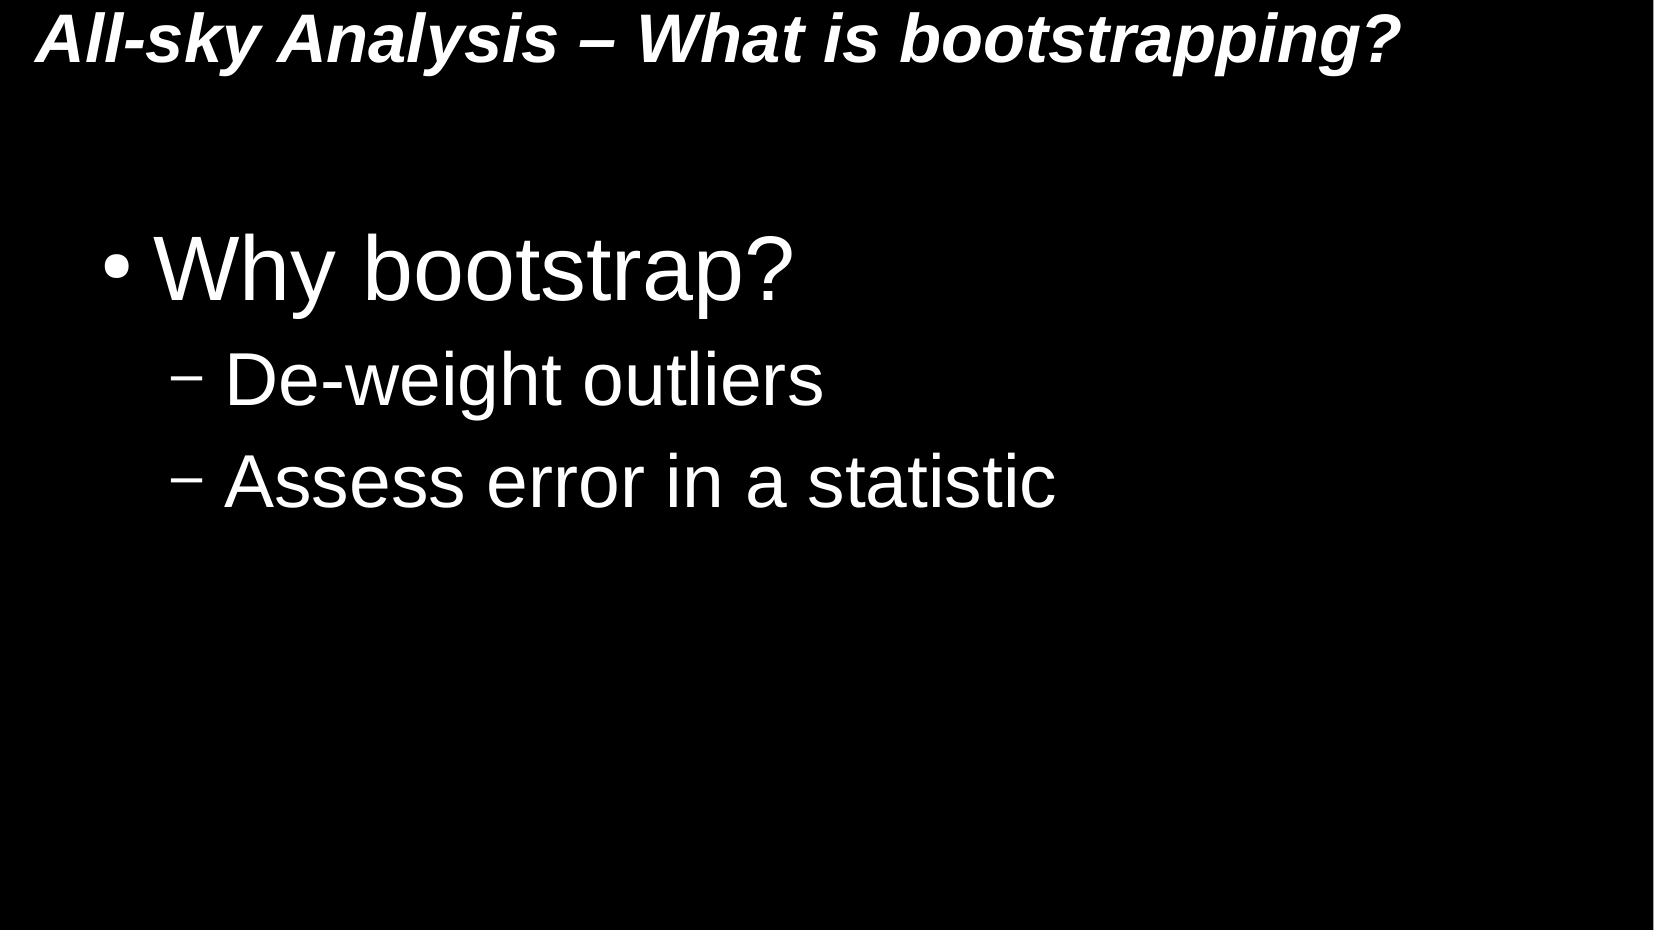

All-sky Analysis – What is bootstrapping?
# Why bootstrap?
De-weight outliers
Assess error in a statistic